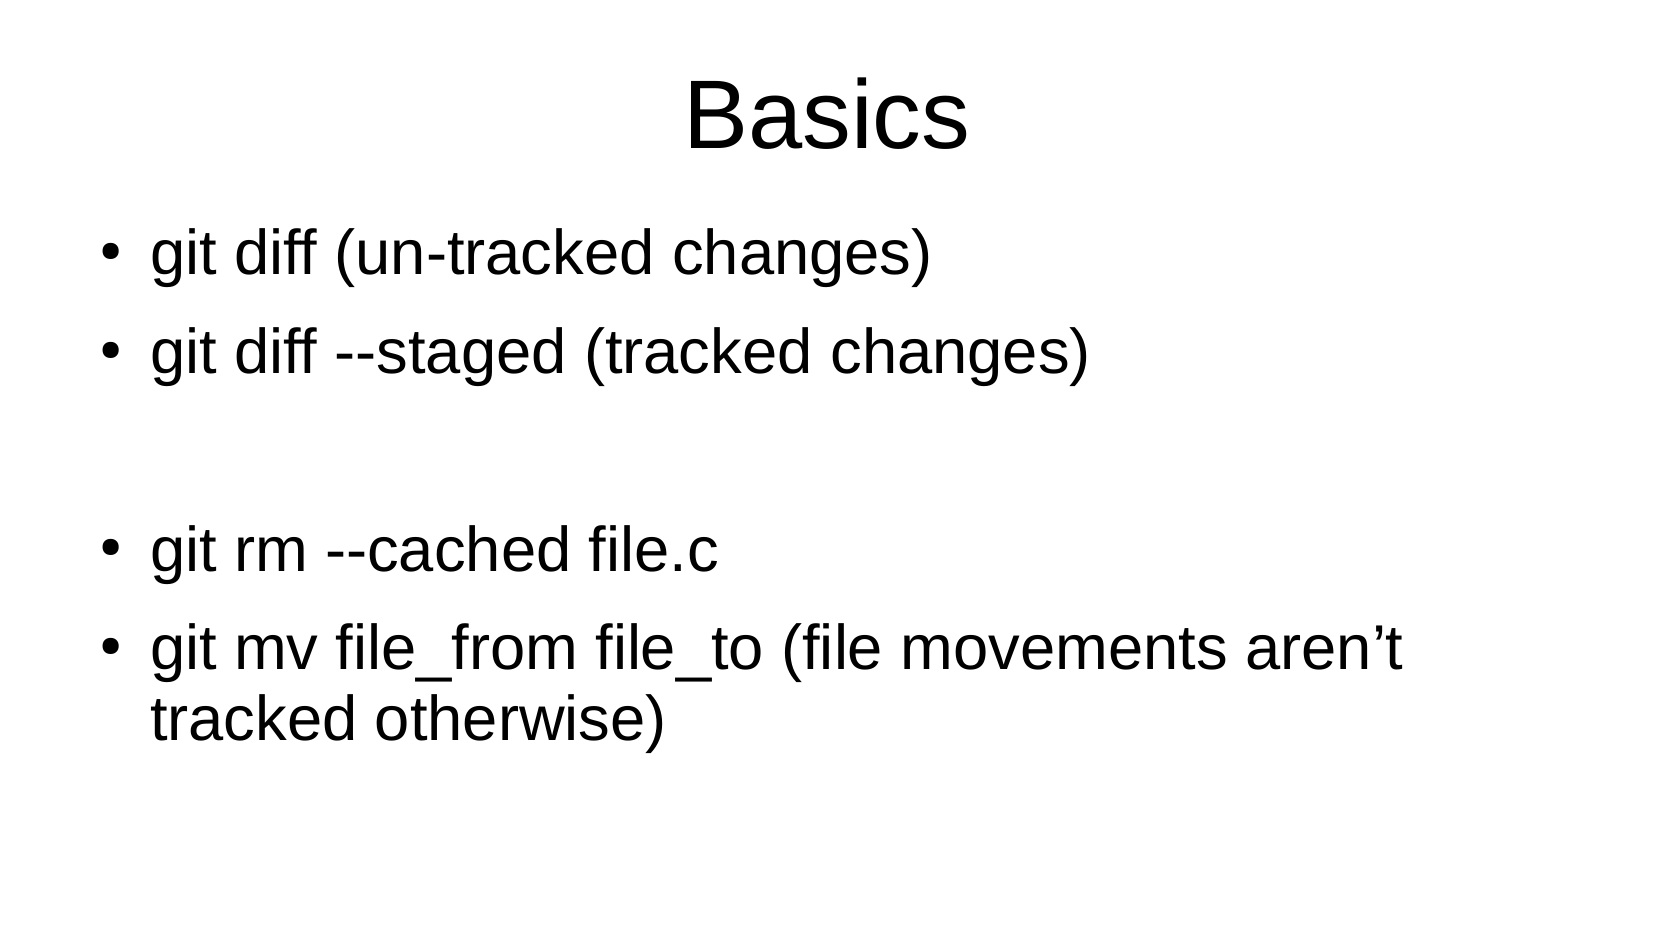

# Basics
git diff (un-tracked changes)
git diff --staged (tracked changes)
git rm --cached file.c
git mv file_from file_to (file movements aren’t tracked otherwise)